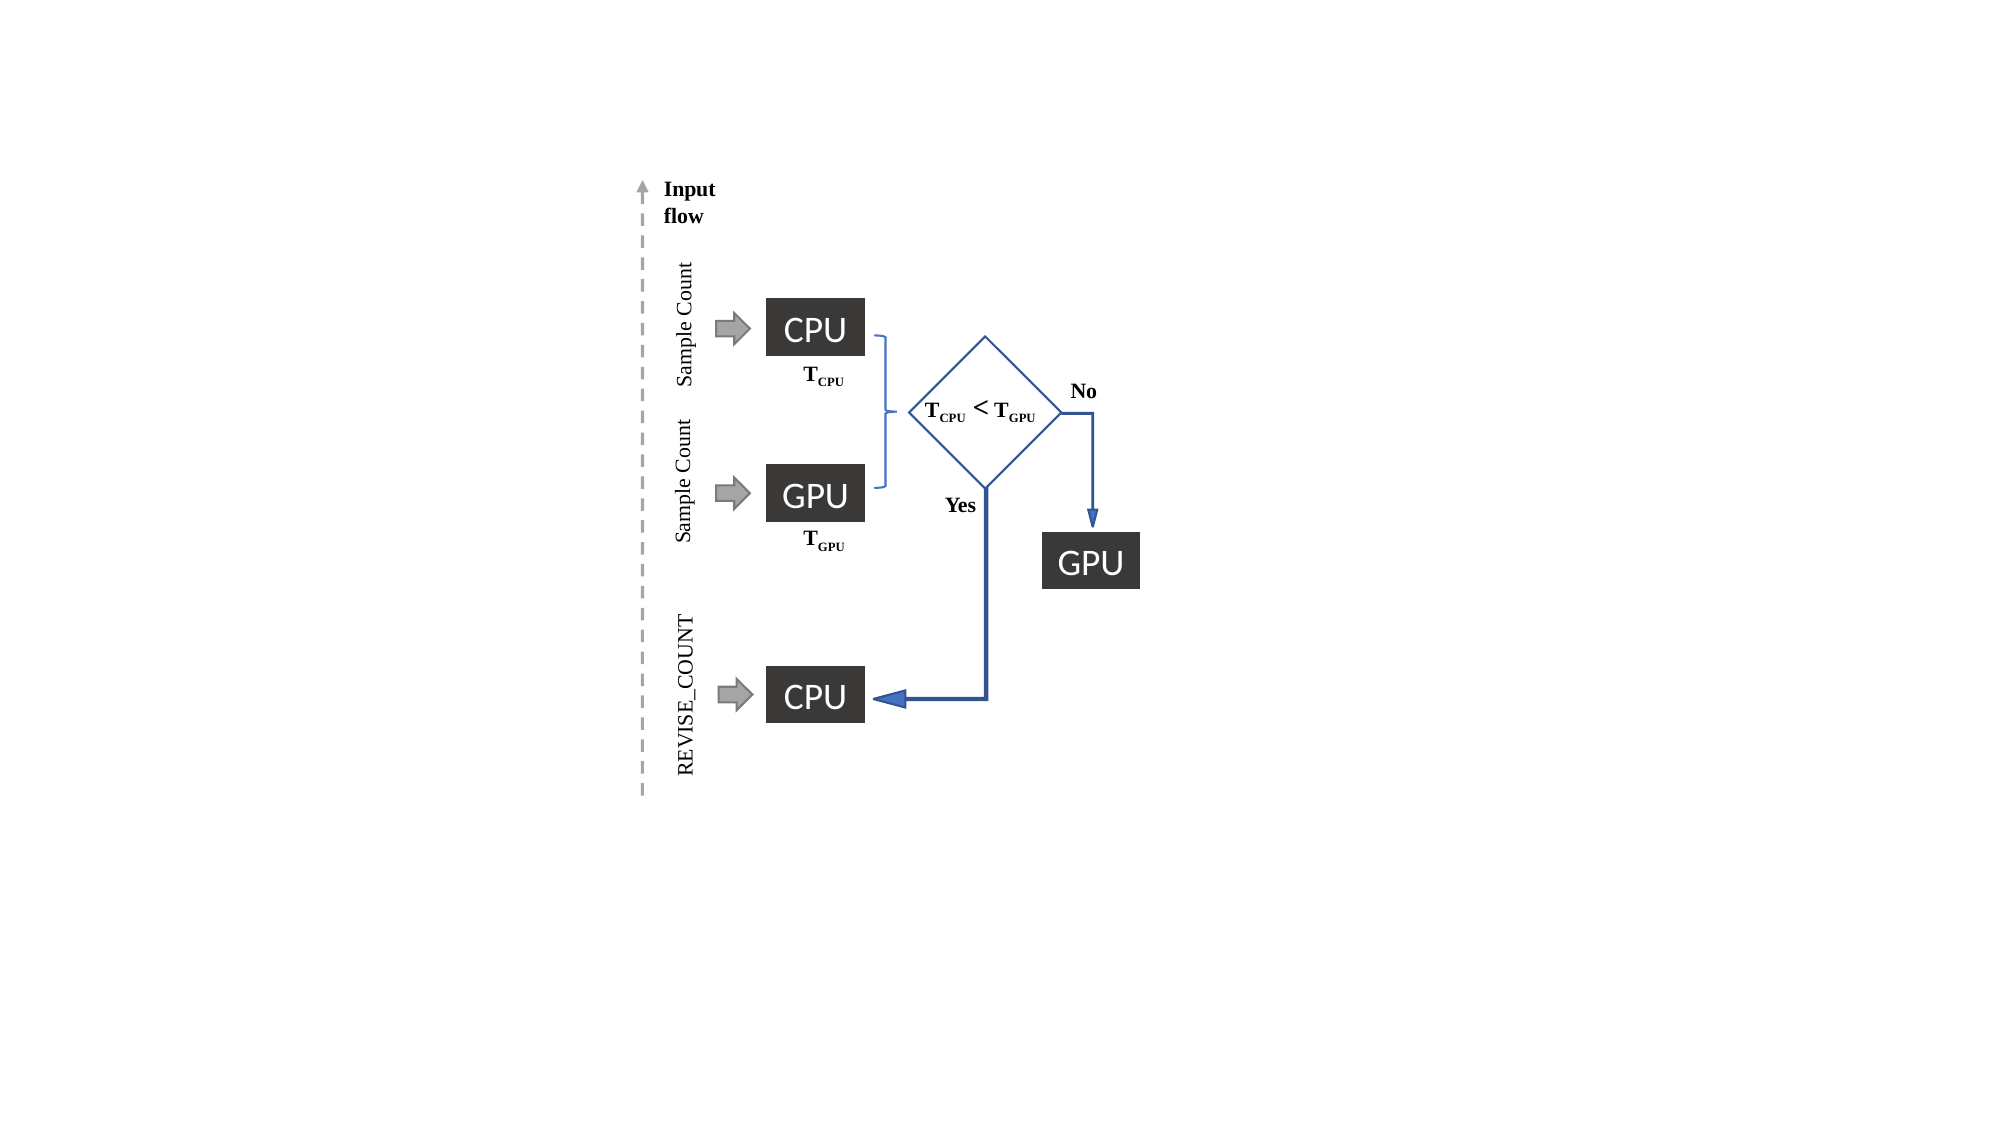

Input flow
CPU
Sample Count
TCPU
No
TCPU < TGPU
Sample Count
GPU
Yes
TGPU
GPU
CPU
REVISE_COUNT